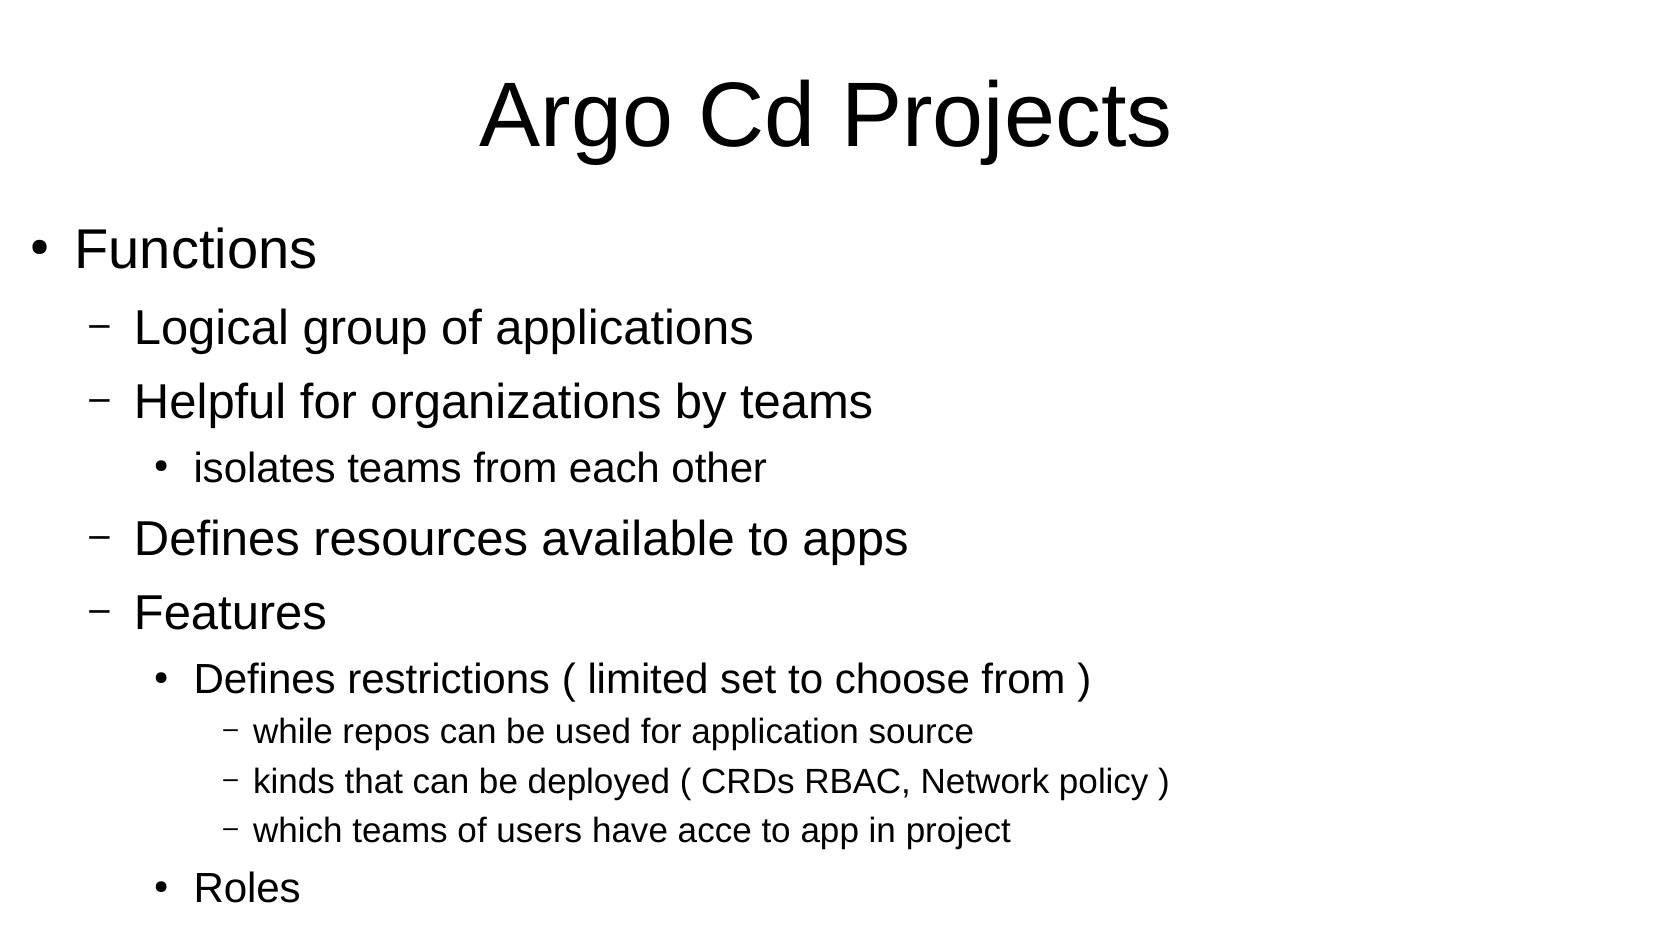

# Argo Cd Projects
Functions
Logical group of applications
Helpful for organizations by teams
isolates teams from each other
Defines resources available to apps
Features
Defines restrictions ( limited set to choose from )
while repos can be used for application source
kinds that can be deployed ( CRDs RBAC, Network policy )
which teams of users have acce to app in project
Roles